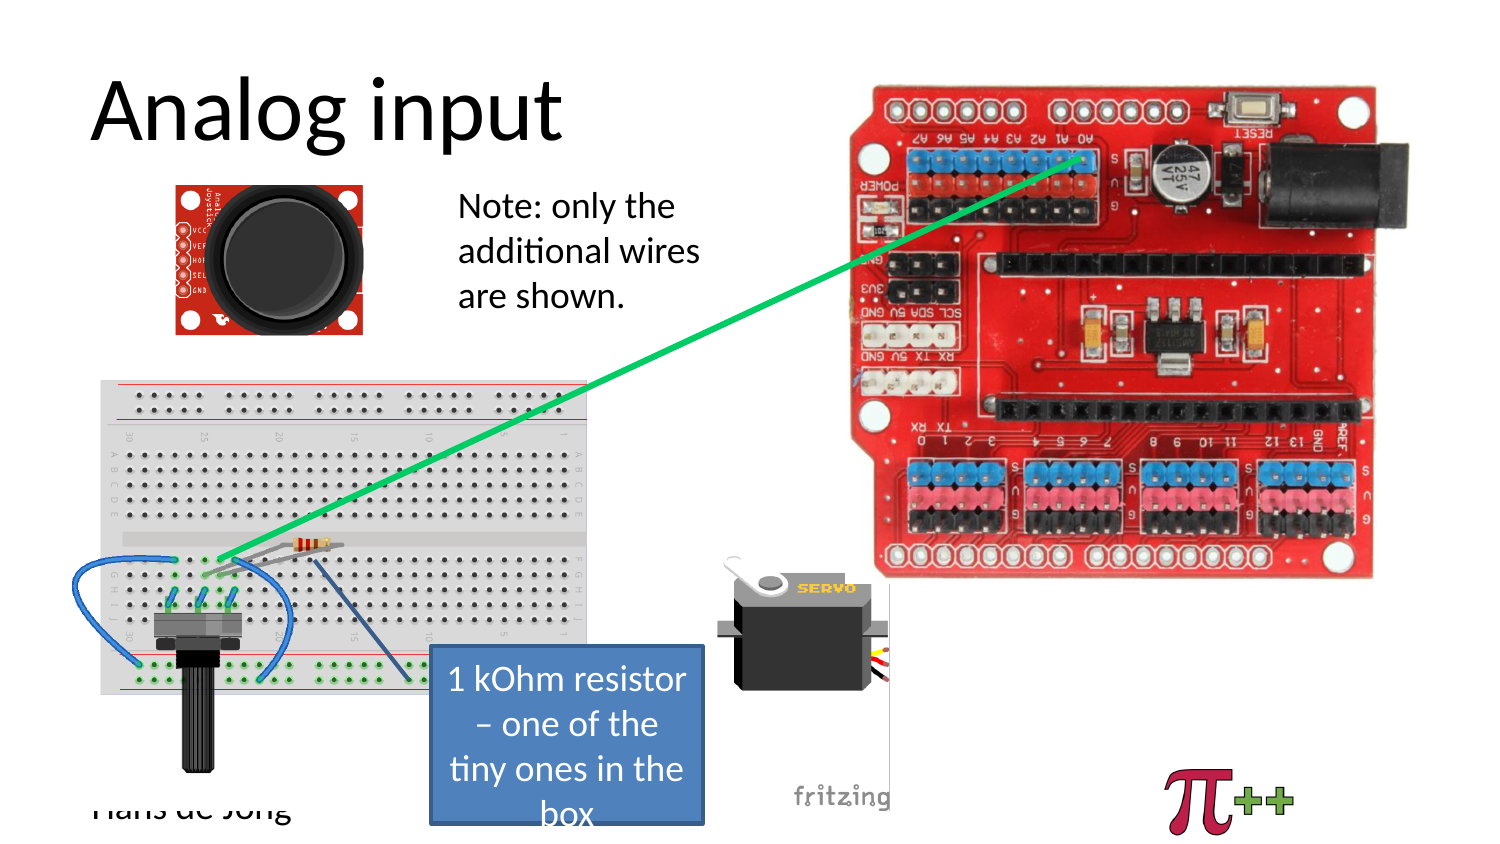

# Analog input
Note: only the additional wires are shown.
1 kOhm resistor – one of the tiny ones in the box